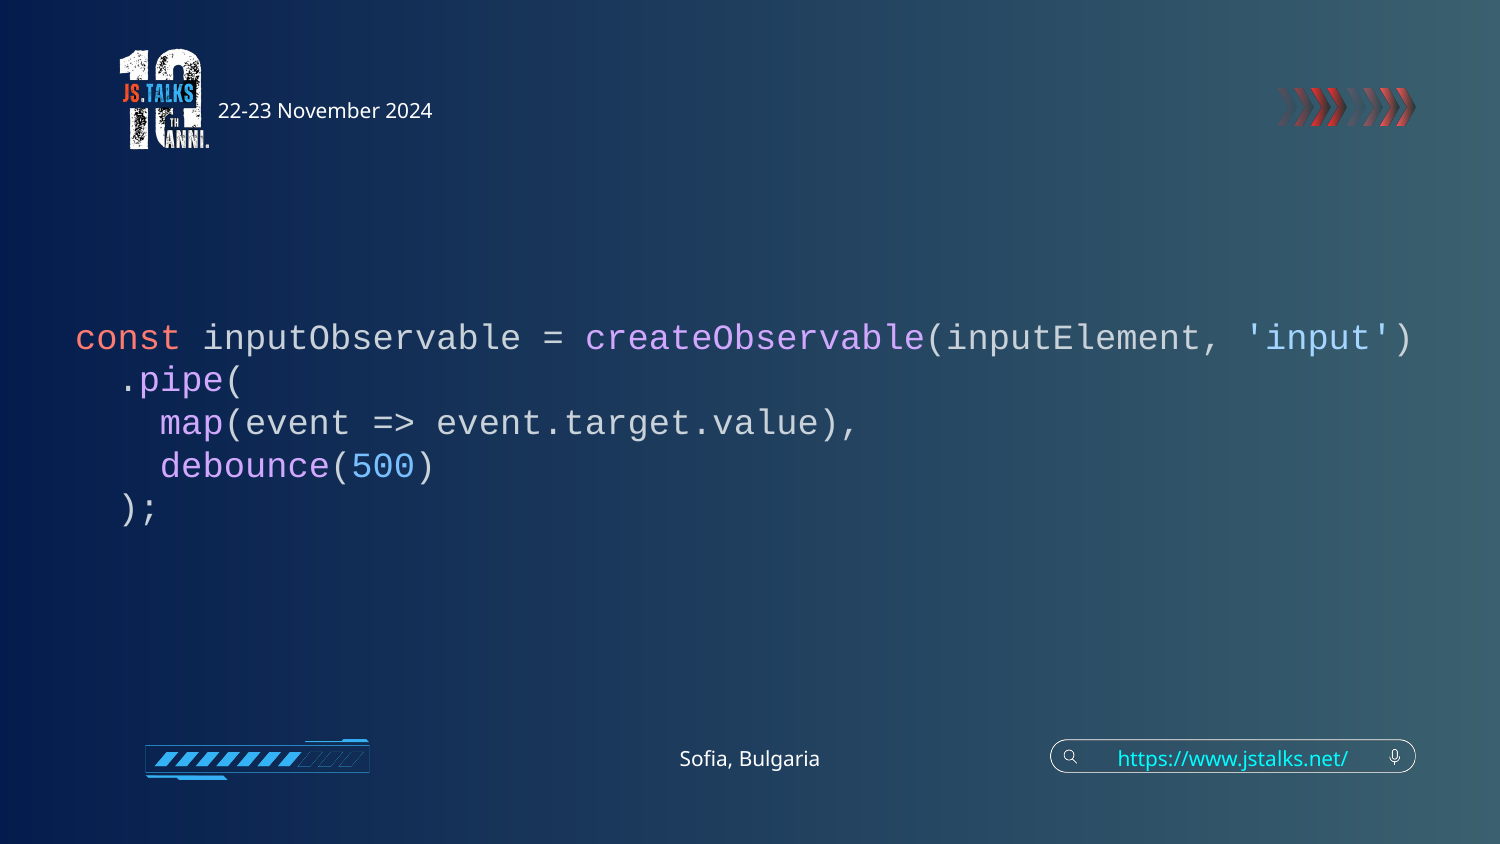

22-23 November 2024
const inputObservable = createObservable(inputElement, 'input')
 .pipe(
 map(event => event.target.value),
 debounce(500)
 );
Sofia, Bulgaria
https://www.jstalks.net/